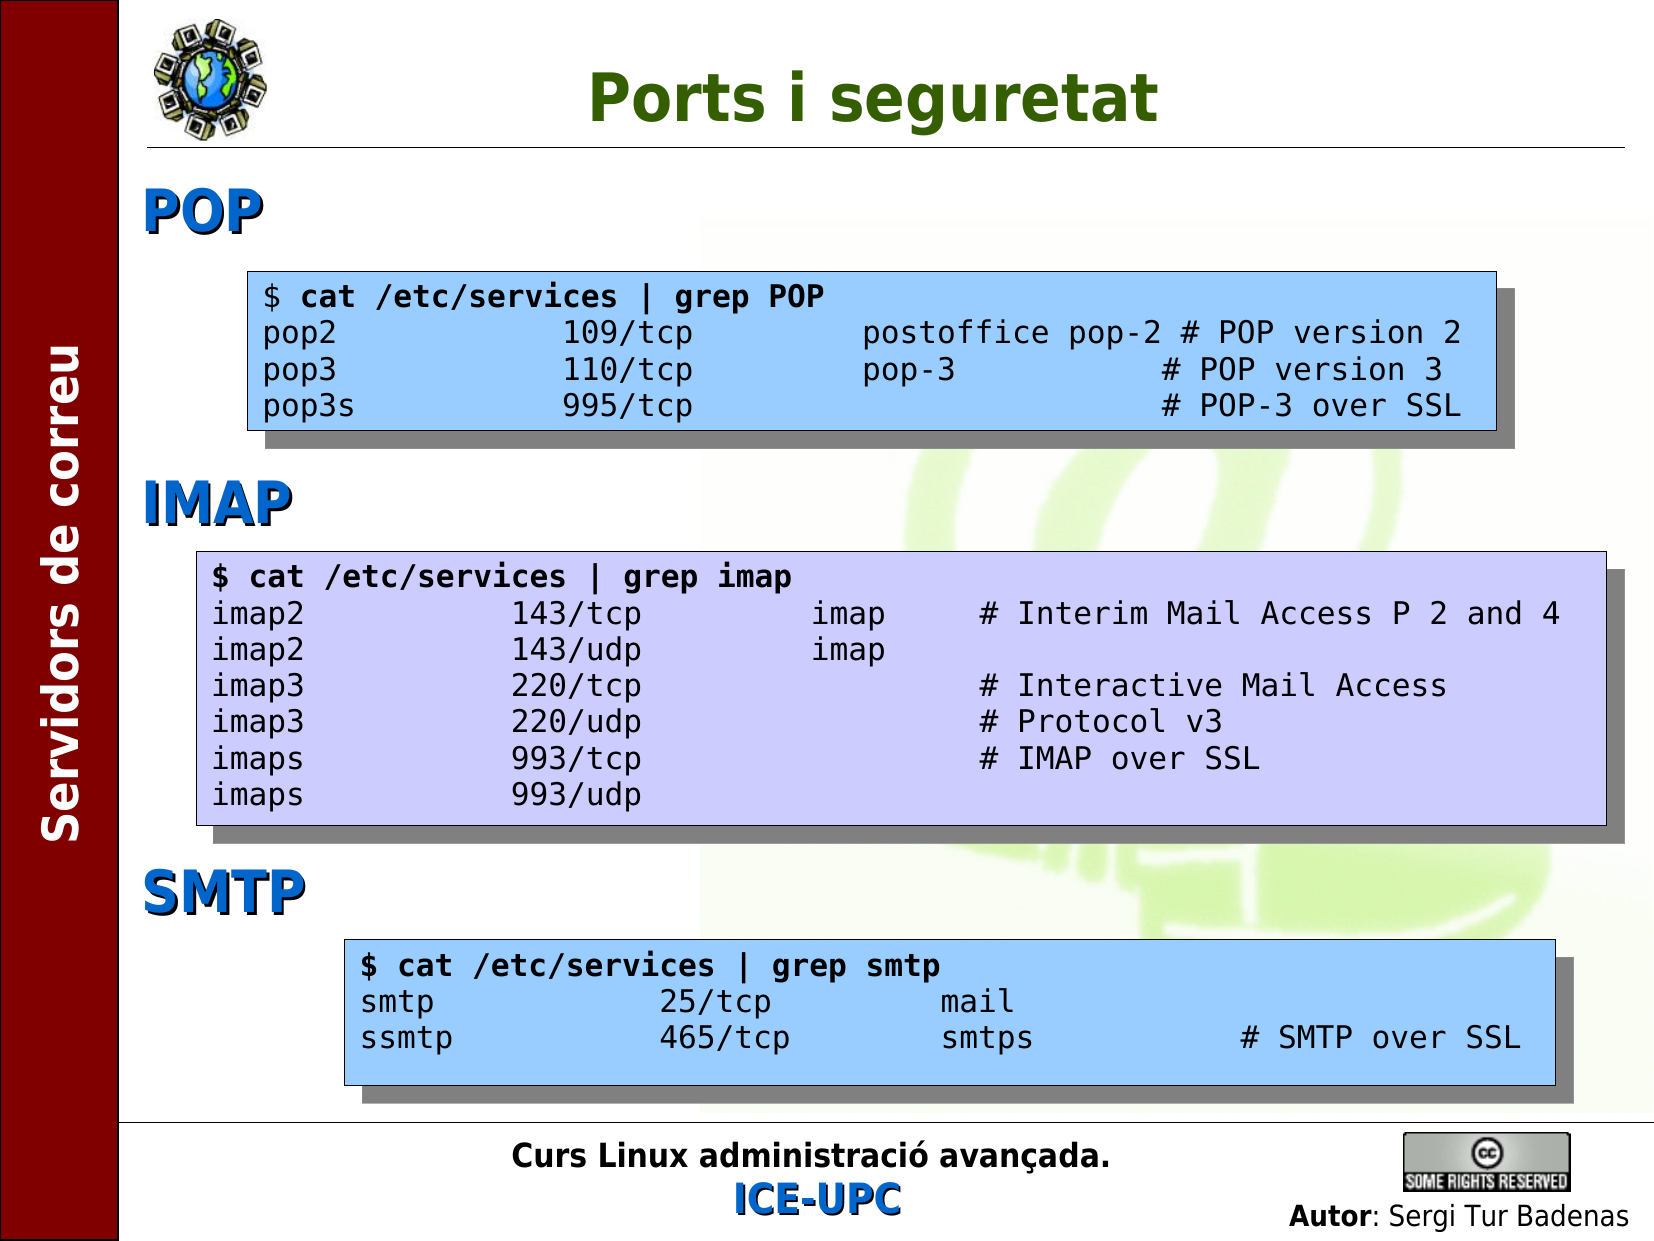

# Ports i seguretat
POP
IMAP
SMTP
$ cat /etc/services | grep POP
pop2 109/tcp postoffice pop-2 # POP version 2
pop3 110/tcp pop-3 # POP version 3
pop3s 995/tcp # POP-3 over SSL
$ cat /etc/services | grep imap
imap2 143/tcp imap # Interim Mail Access P 2 and 4
imap2 143/udp imap
imap3 220/tcp # Interactive Mail Access
imap3 220/udp # Protocol v3
imaps 993/tcp # IMAP over SSL
imaps 993/udp
$ cat /etc/services | grep smtp
smtp 25/tcp mail
ssmtp 465/tcp smtps # SMTP over SSL